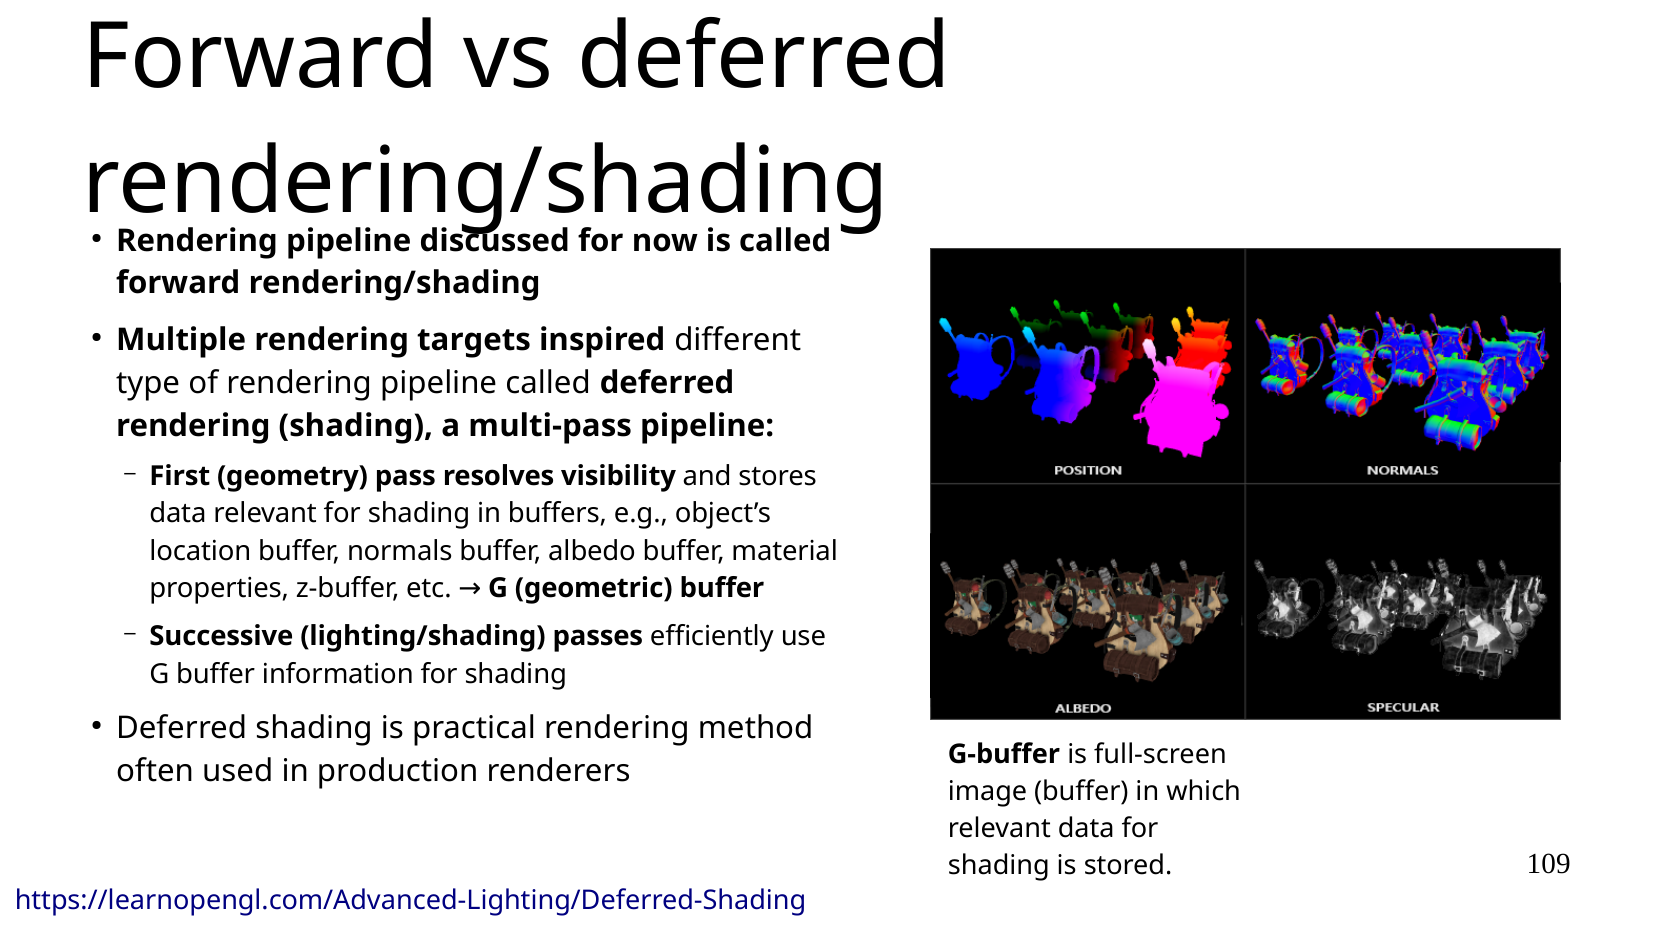

# Forward vs deferred rendering/shading
Rendering pipeline discussed for now is called forward rendering/shading
Multiple rendering targets inspired different type of rendering pipeline called deferred rendering (shading), a multi-pass pipeline:
First (geometry) pass resolves visibility and stores data relevant for shading in buffers, e.g., object’s location buffer, normals buffer, albedo buffer, material properties, z-buffer, etc. → G (geometric) buffer
Successive (lighting/shading) passes efficiently use G buffer information for shading
Deferred shading is practical rendering method often used in production renderers
G-buffer is full-screen image (buffer) in which relevant data for shading is stored.
109
https://learnopengl.com/Advanced-Lighting/Deferred-Shading